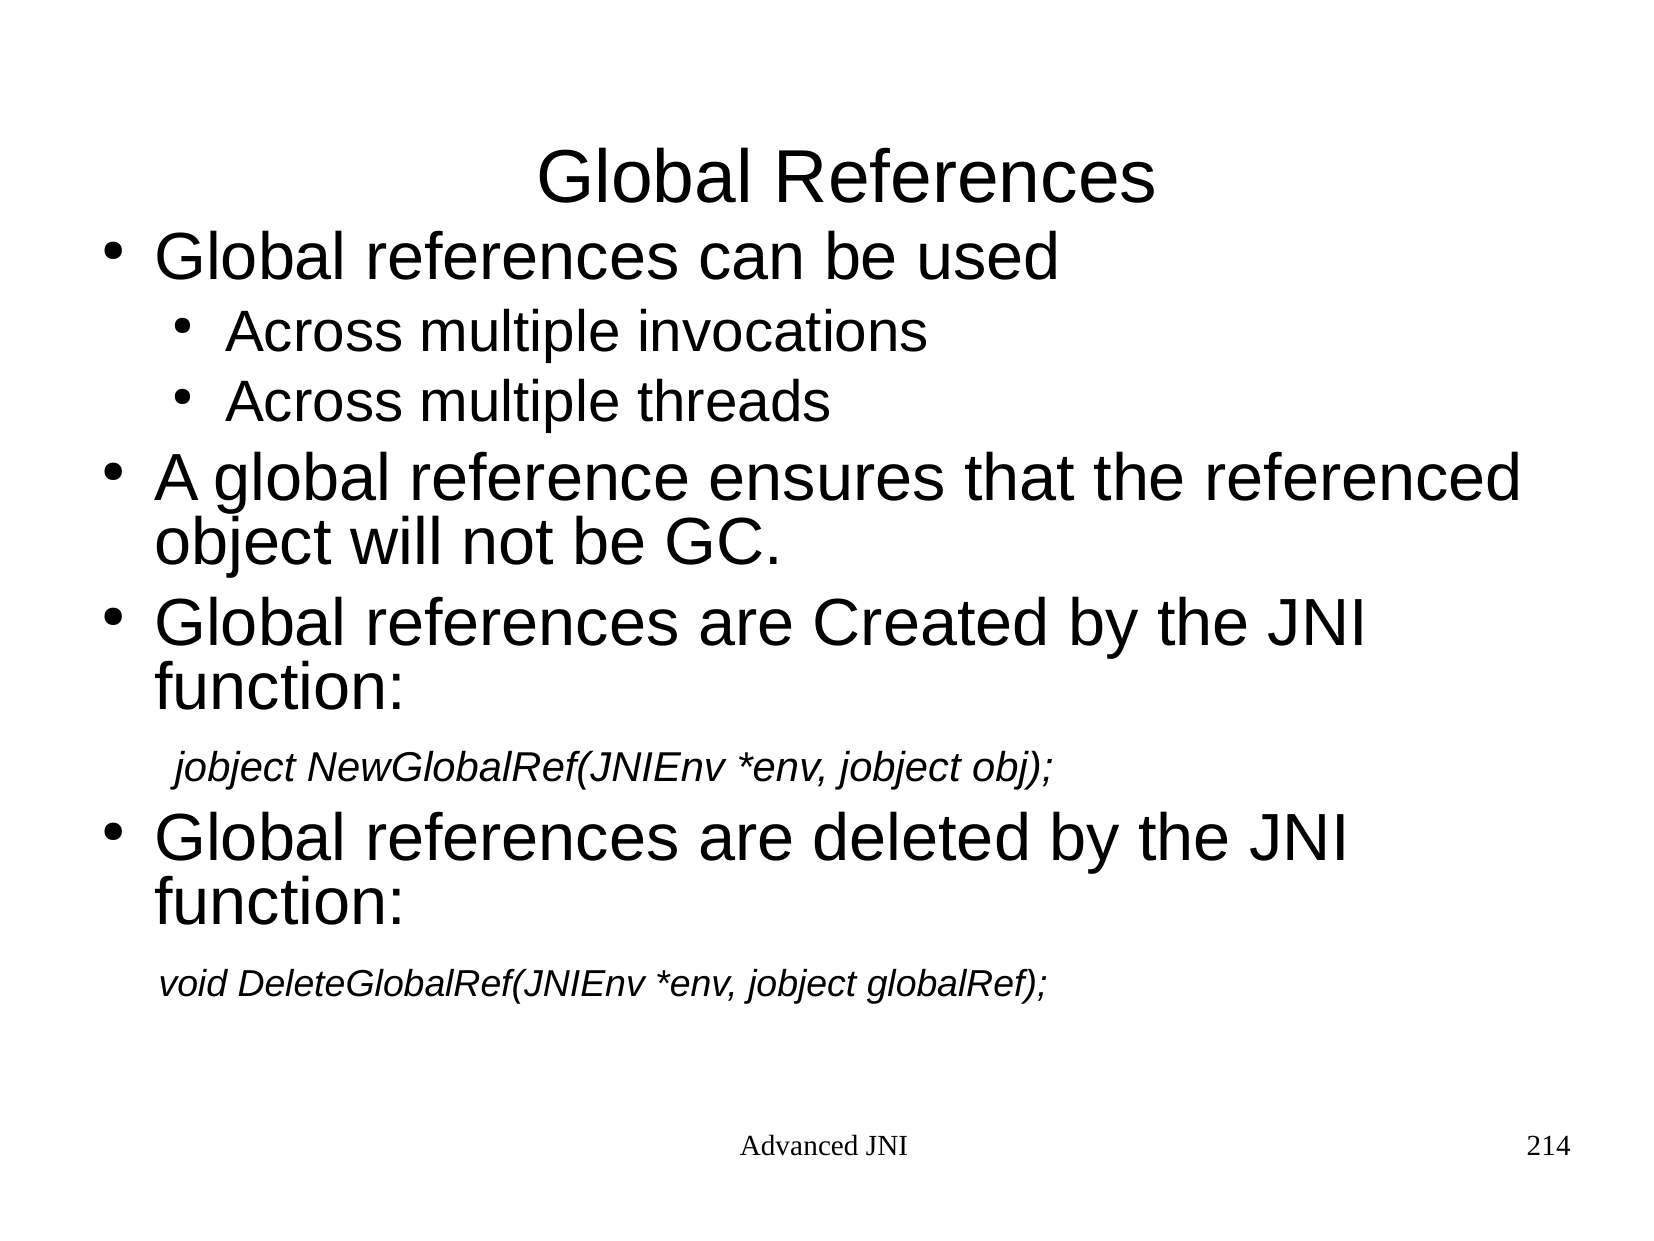

# Global References
Global references can be used
Across multiple invocations
Across multiple threads
A global reference ensures that the referenced object will not be GC.
Global references are Created by the JNI function:
 jobject NewGlobalRef(JNIEnv *env, jobject obj);
Global references are deleted by the JNI function:
void DeleteGlobalRef(JNIEnv *env, jobject globalRef);
Advanced JNI
214